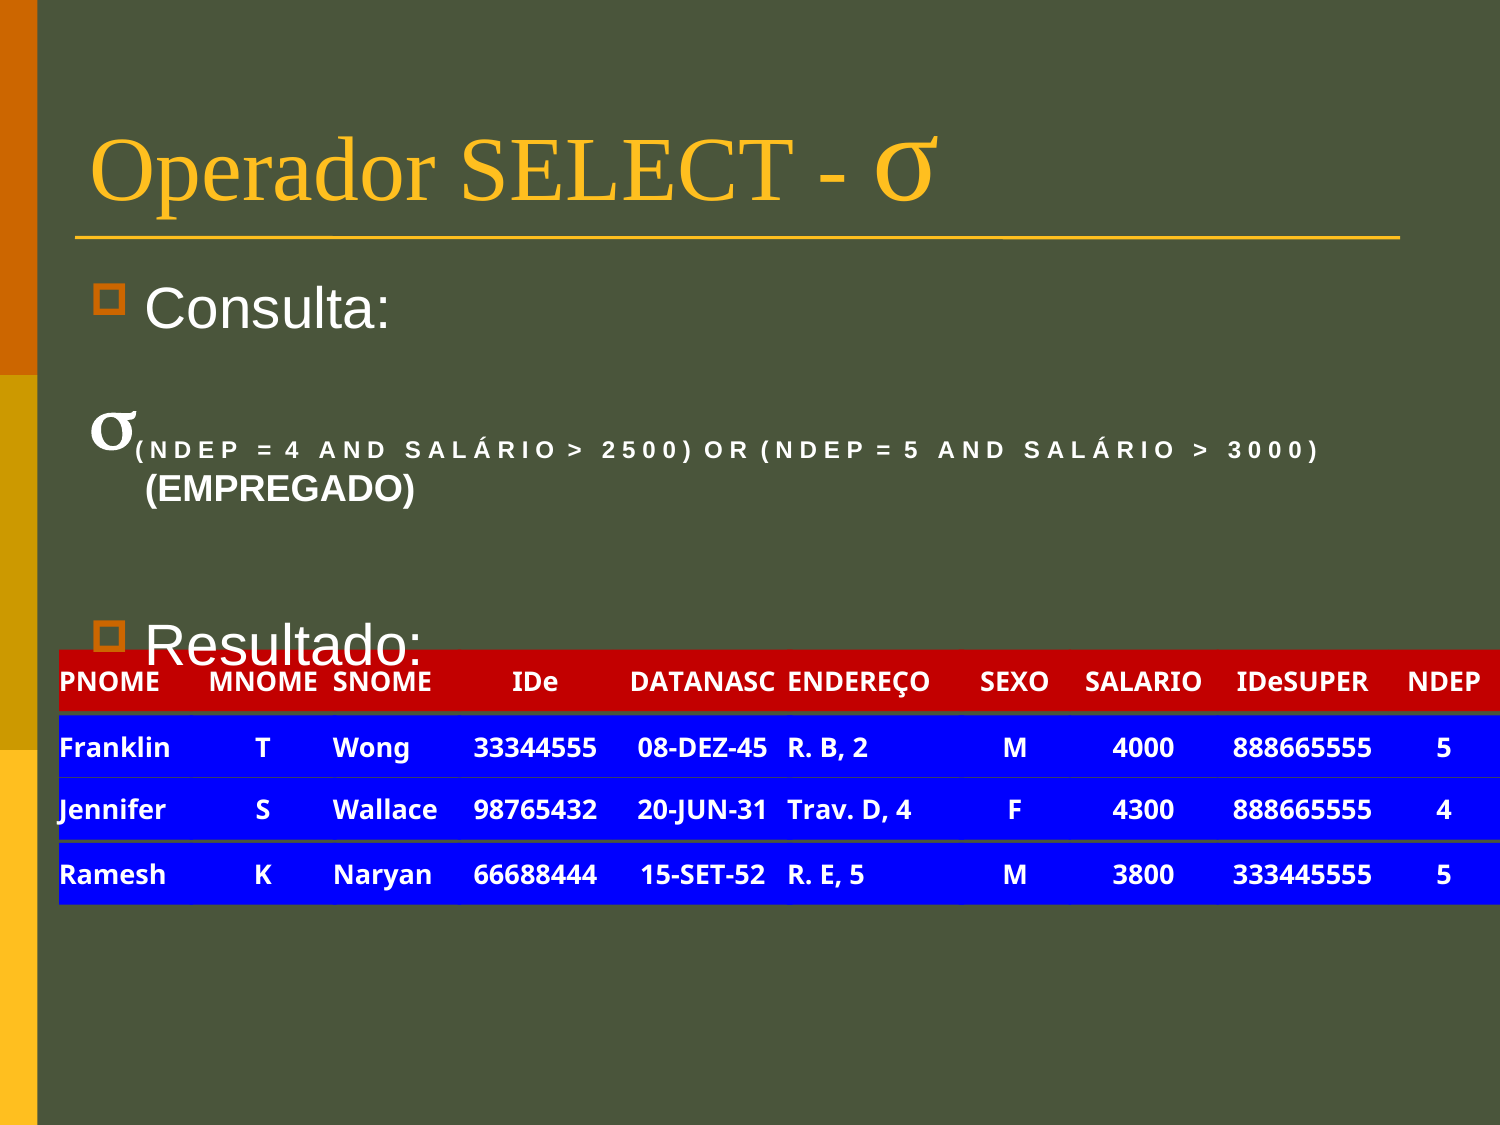

# Operador SELECT - σ
Consulta:

( N D E P = 4 A N D S A L Á R I O > 2 5 0 0 ) O R ( N D E P = 5 A N D S A L Á R I O > 3 0 0 0 ) (EMPREGADO)
Resultado:
PNOME
MNOME
SNOME
IDe
DATANASC
ENDEREÇO
SEXO
SALARIO
IDeSUPER
NDEP
Franklin
T
Wong
33344555
08-DEZ-45
R. B, 2
M
4000
888665555
5
Jennifer
S
Wallace
98765432
20-JUN-31
Trav. D, 4
F
4300
888665555
4
Ramesh
K
Naryan
66688444
15-SET-52
R. E, 5
M
3800
333445555
5